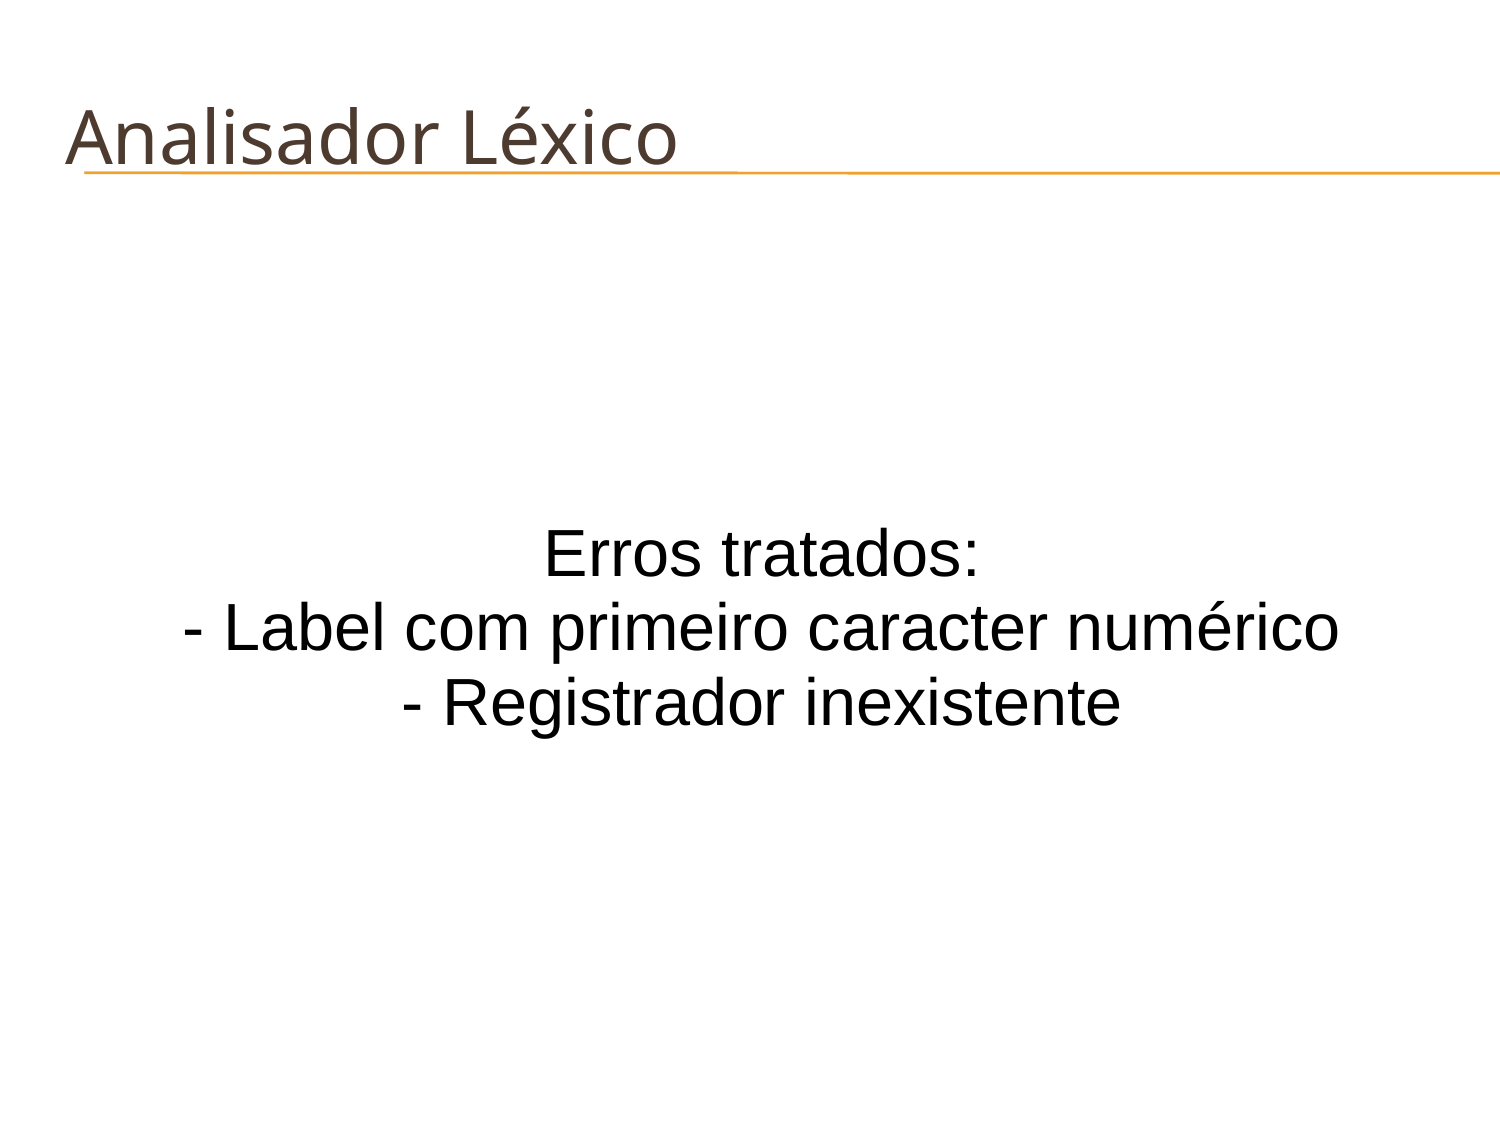

# Analisador Léxico
Erros tratados:
- Label com primeiro caracter numérico
- Registrador inexistente